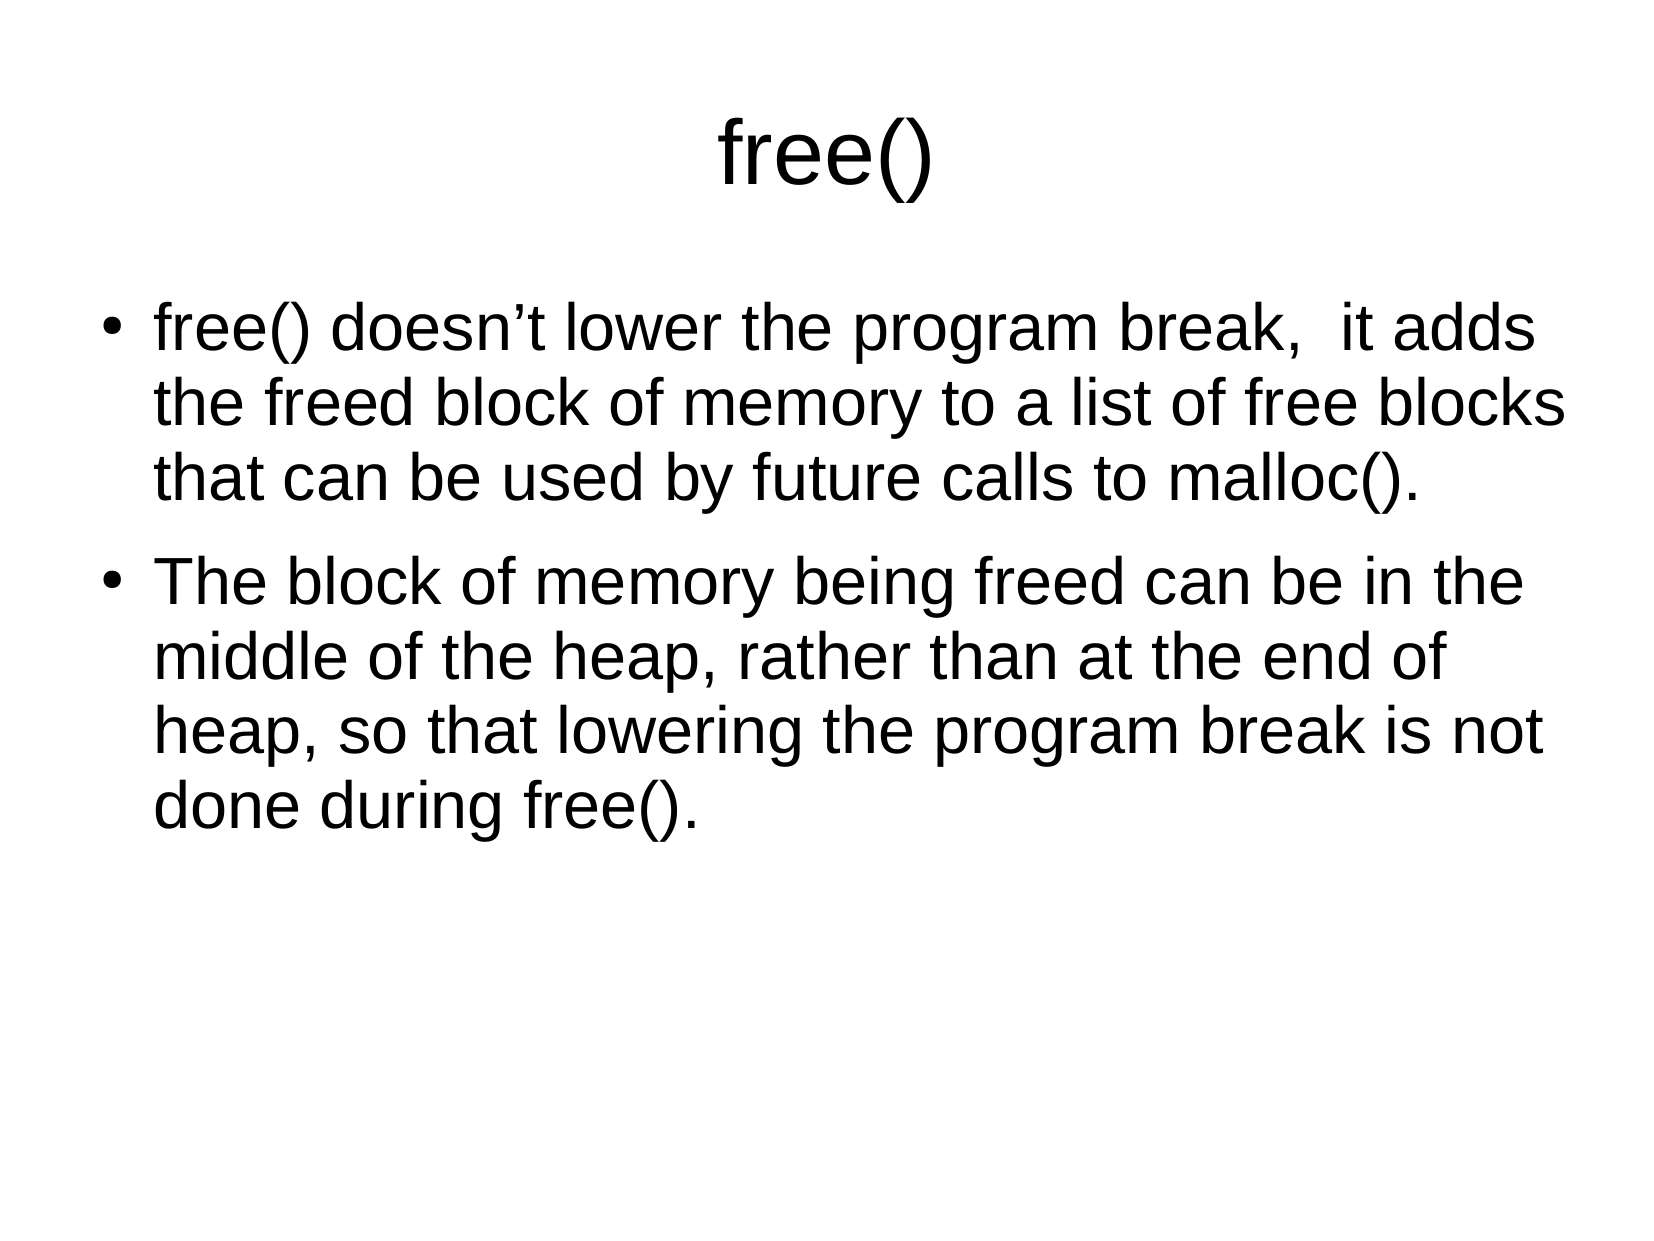

# free()
free() doesn’t lower the program break, it adds the freed block of memory to a list of free blocks that can be used by future calls to malloc().
The block of memory being freed can be in the middle of the heap, rather than at the end of heap, so that lowering the program break is not done during free().